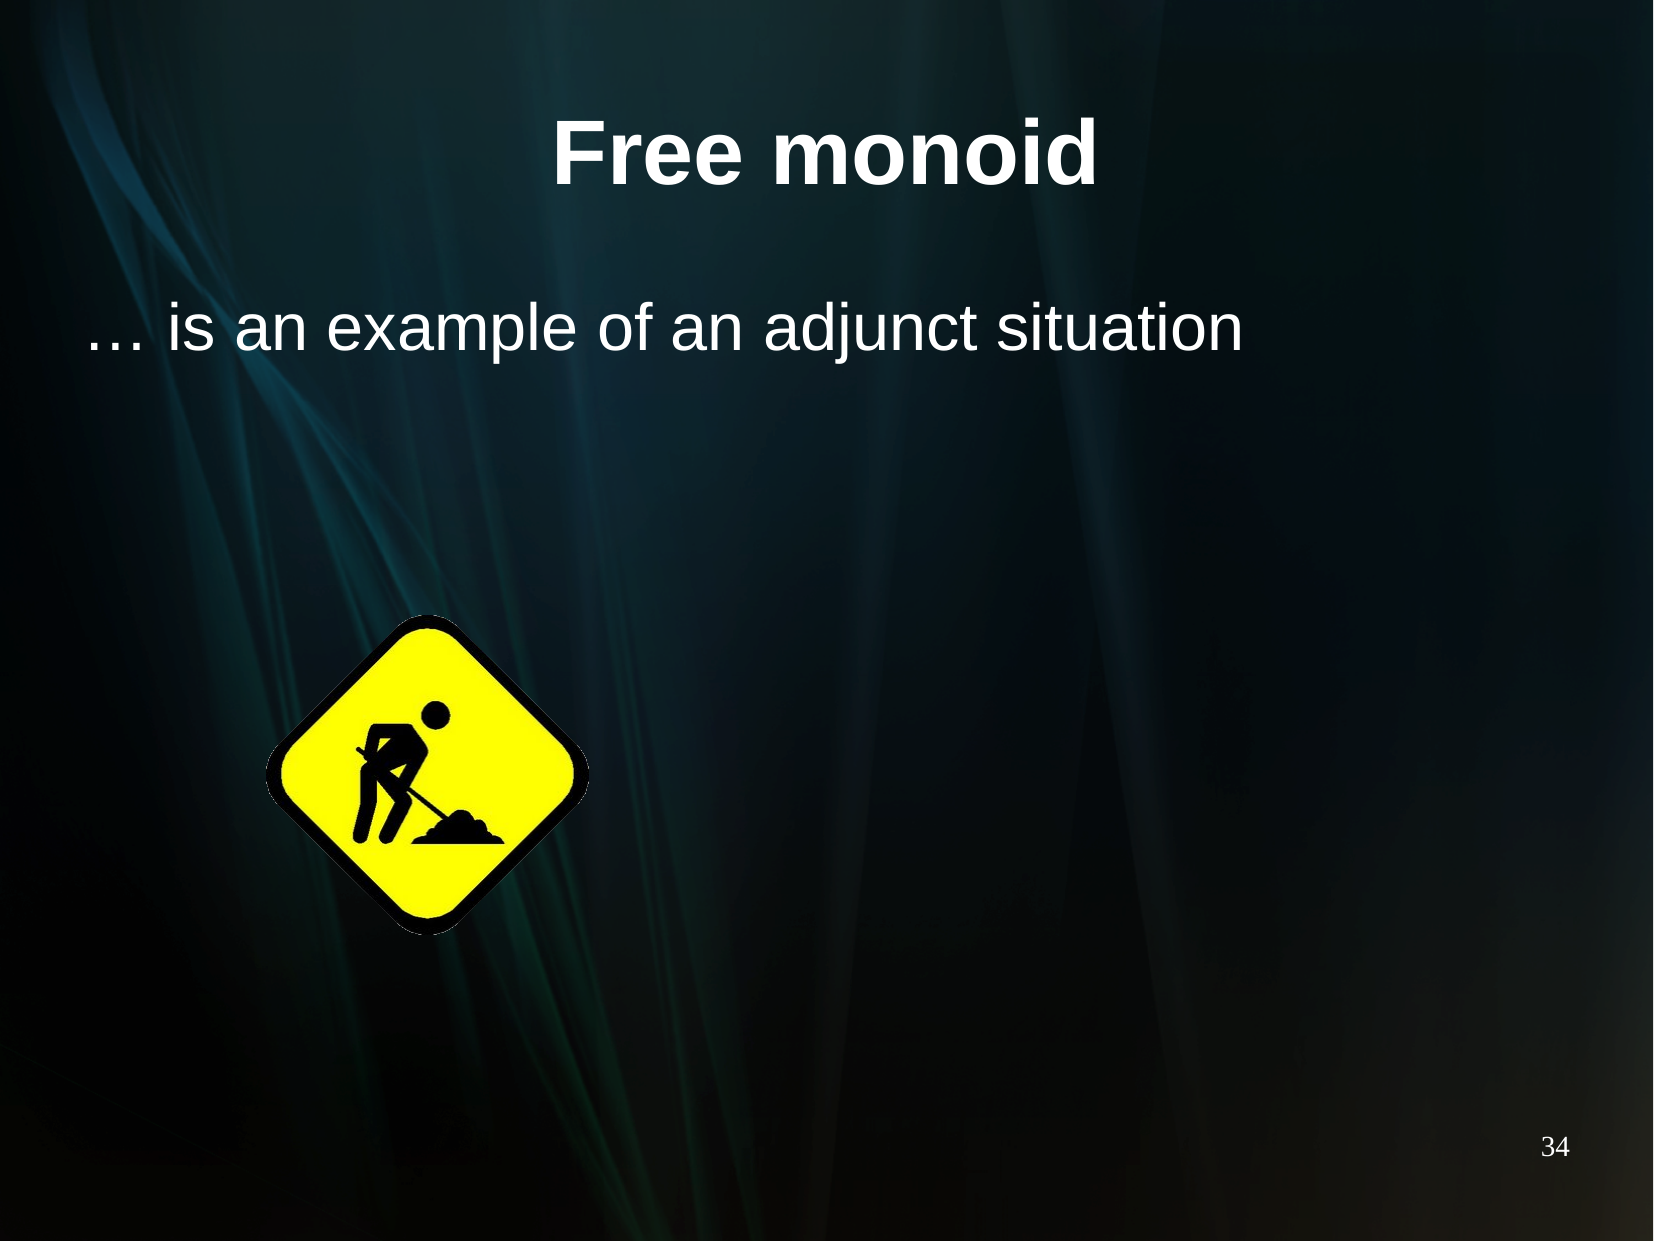

# Free monoid
… is an example of an adjunct situation
34